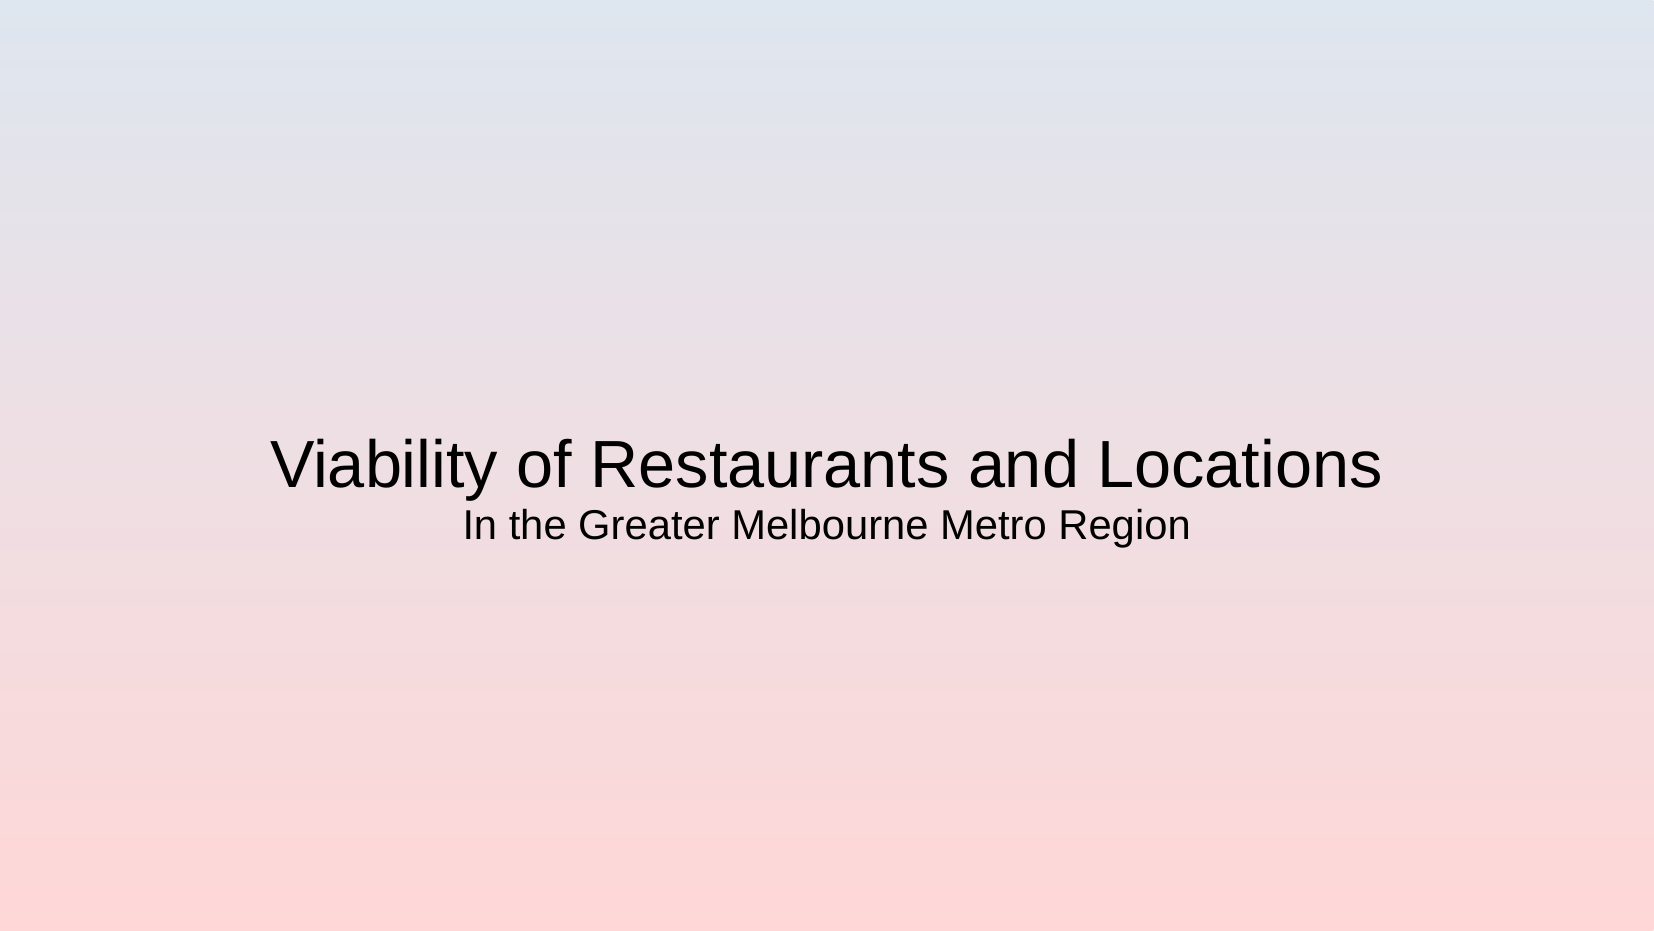

# Viability of Restaurants and Locations
In the Greater Melbourne Metro Region